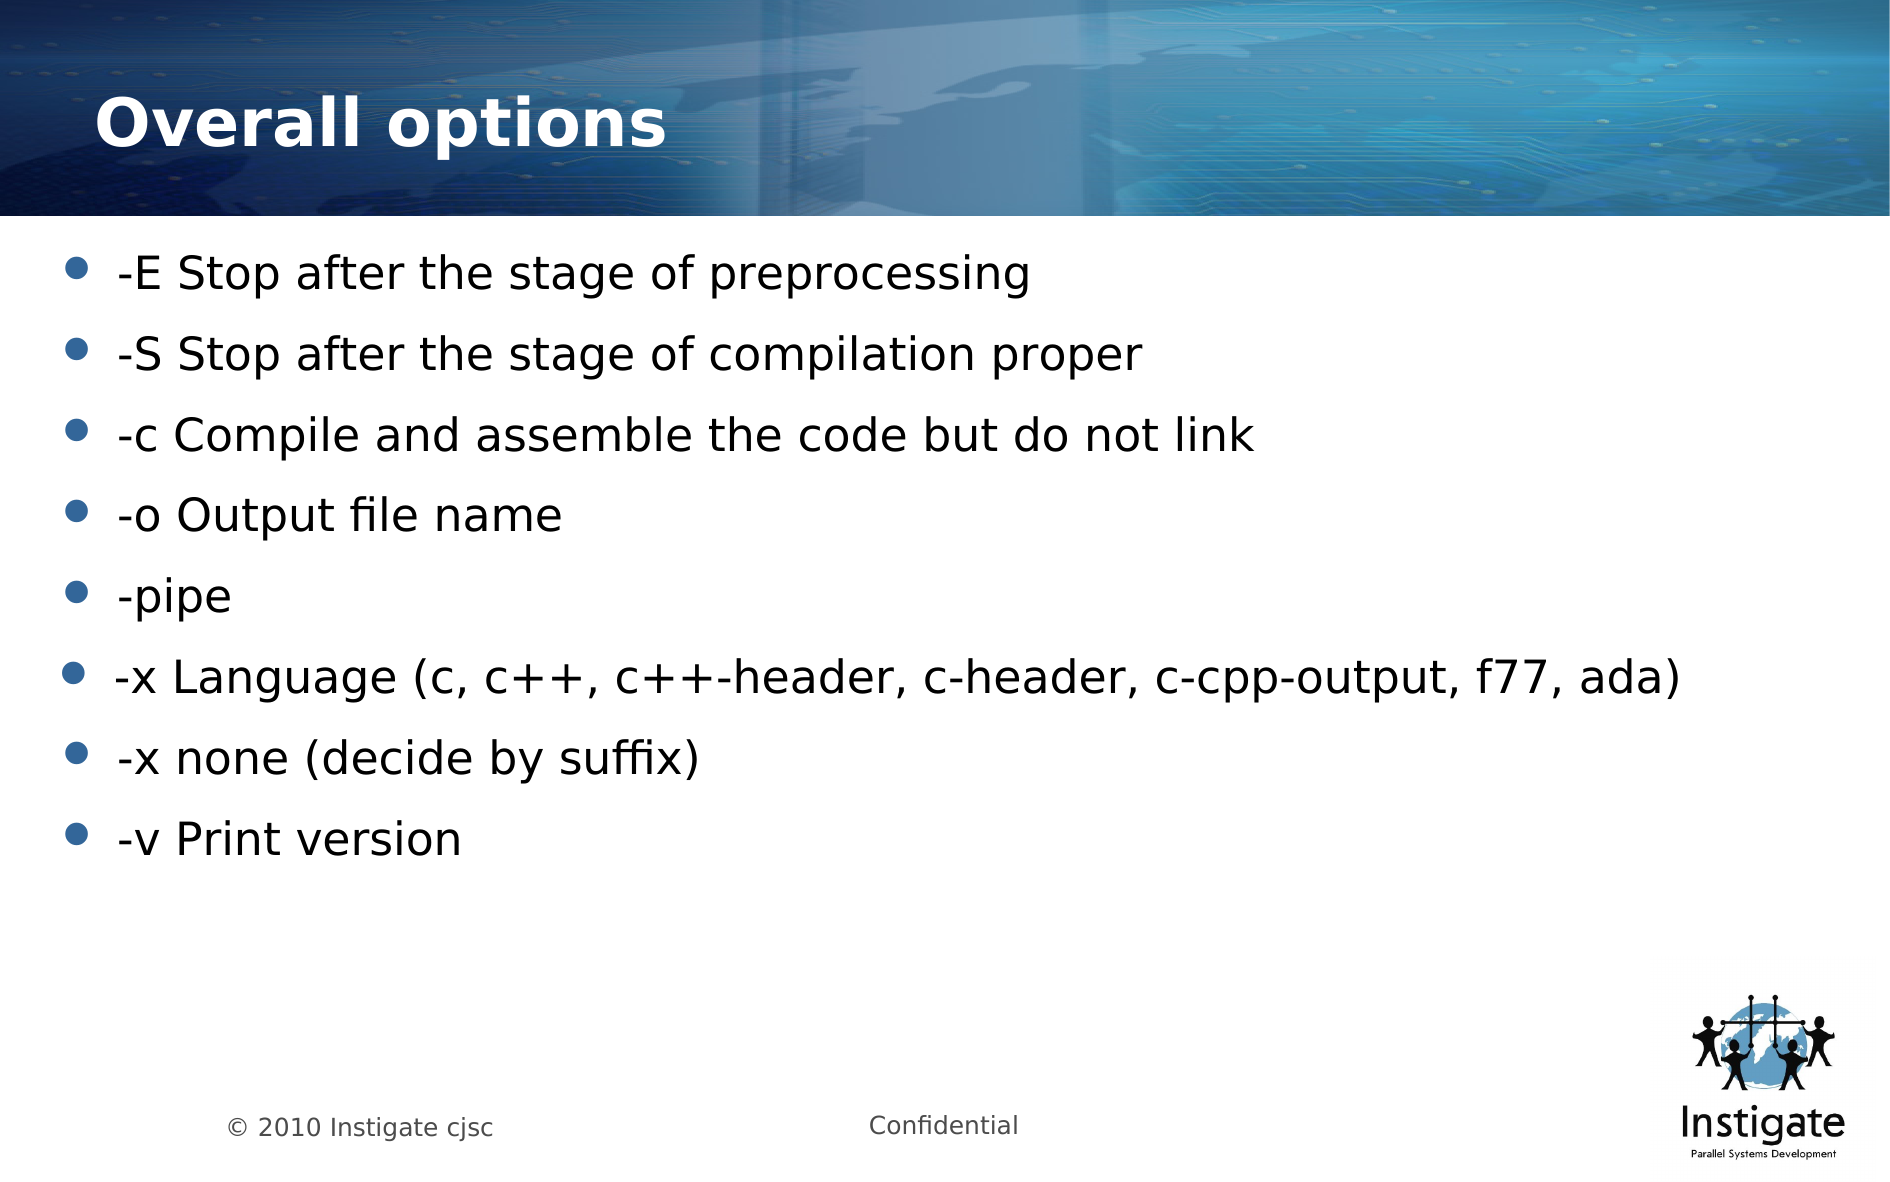

# Overall options
-E Stop after the stage of preprocessing
-S Stop after the stage of compilation proper
-c Compile and assemble the code but do not link
-o Output file name
-pipe
-x Language (c, c++, c++-header, c-header, c-cpp-output, f77, ada)
-x none (decide by suffix)
-v Print version